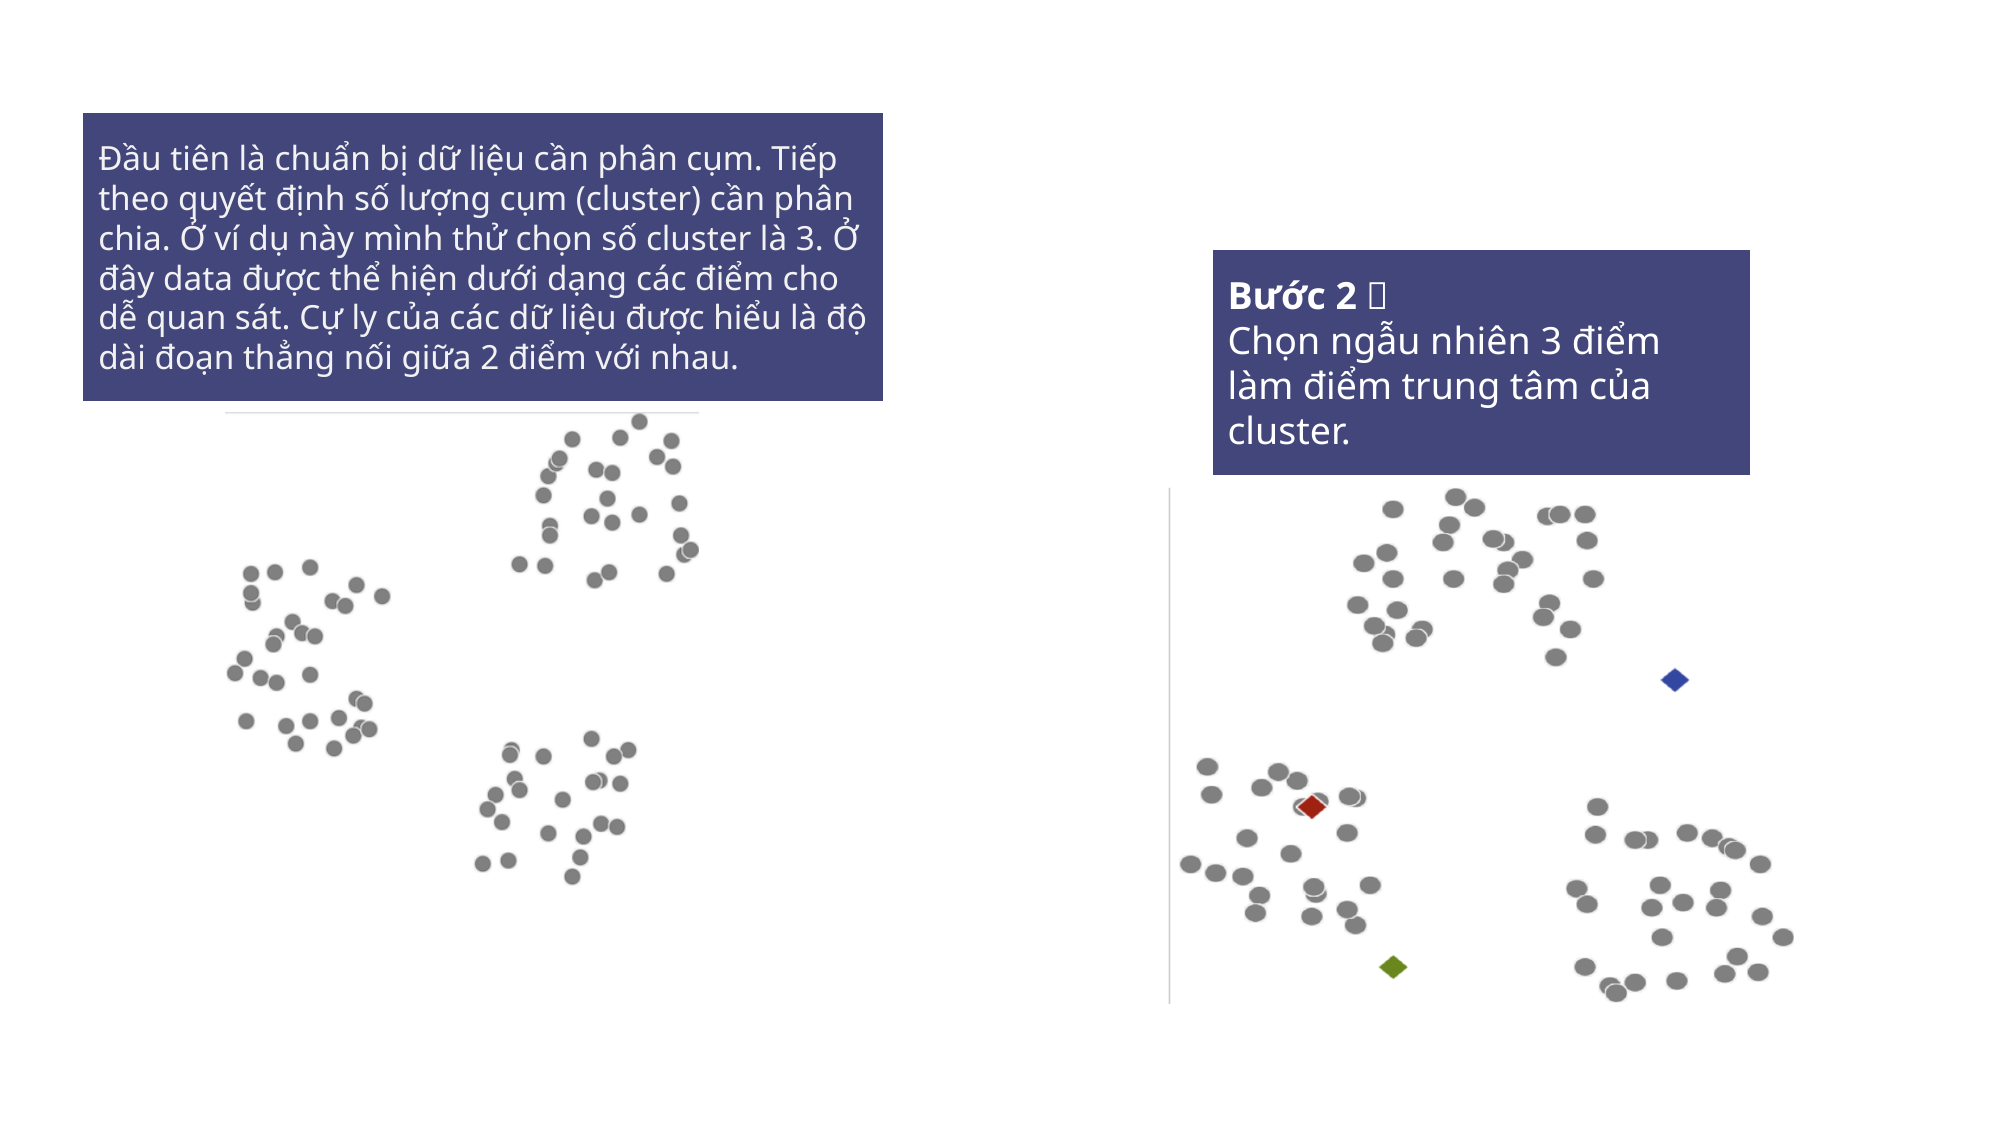

Đầu tiên là chuẩn bị dữ liệu cần phân cụm. Tiếp theo quyết định số lượng cụm (cluster) cần phân chia. Ở ví dụ này mình thử chọn số cluster là 3. Ở đây data được thể hiện dưới dạng các điểm cho dễ quan sát. Cự ly của các dữ liệu được hiểu là độ dài đoạn thẳng nối giữa 2 điểm với nhau.
Bước 2：
Chọn ngẫu nhiên 3 điểm làm điểm trung tâm của cluster.
#
1:2 Phân tích chi tiết